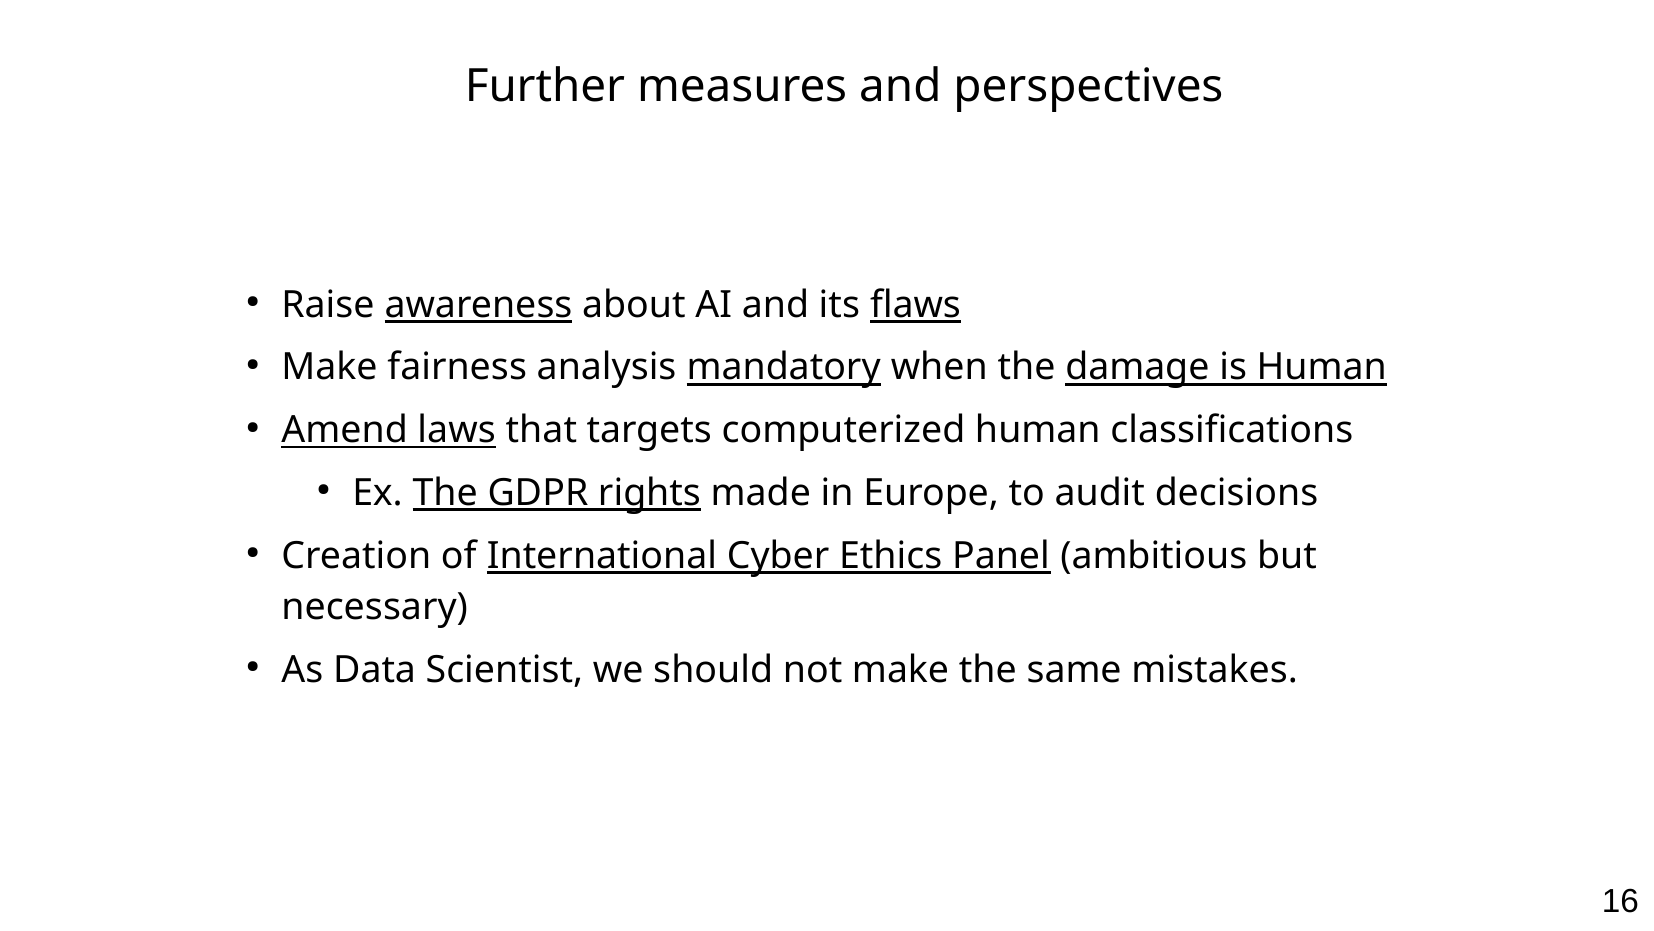

Further measures and perspectives
Raise awareness about AI and its flaws
Make fairness analysis mandatory when the damage is Human
Amend laws that targets computerized human classifications
Ex. The GDPR rights made in Europe, to audit decisions
Creation of International Cyber Ethics Panel (ambitious but necessary)
As Data Scientist, we should not make the same mistakes.